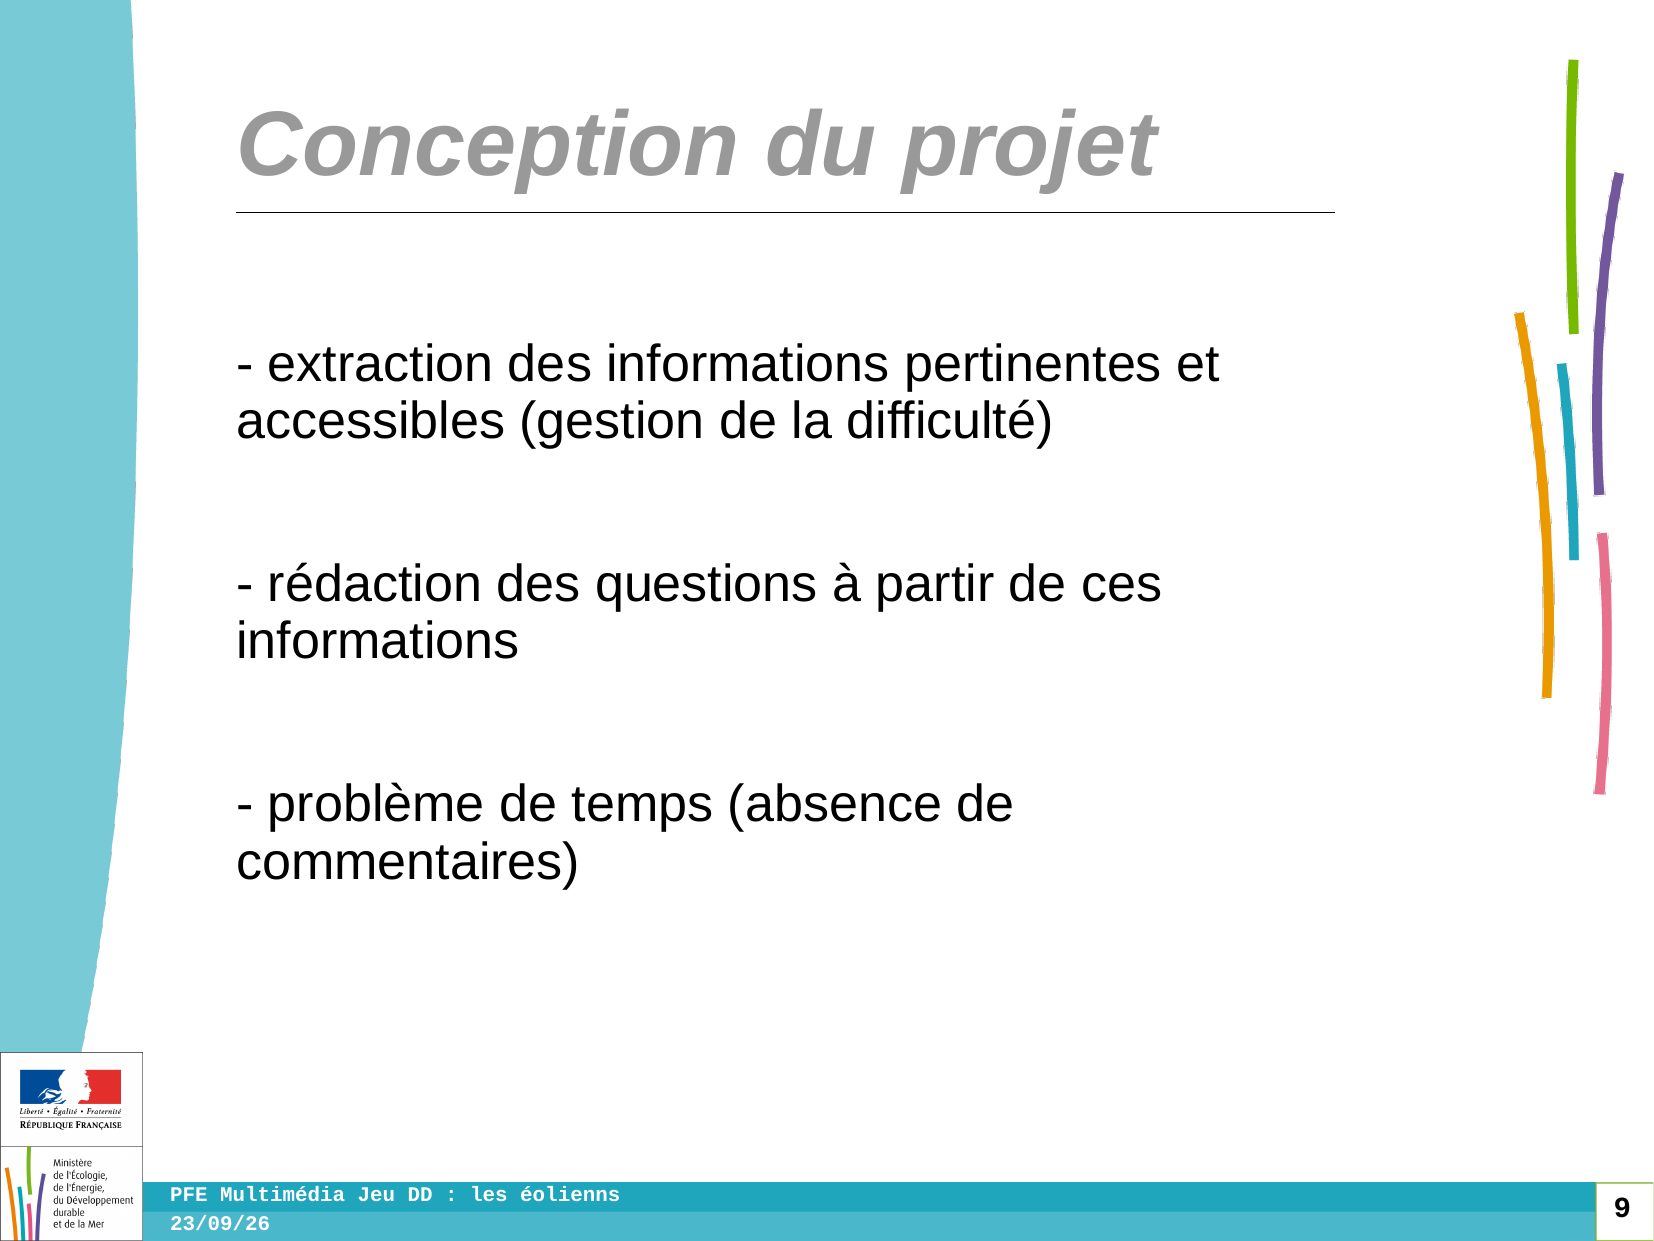

# Conception du projet
- extraction des informations pertinentes et accessibles (gestion de la difficulté)
- rédaction des questions à partir de ces informations
- problème de temps (absence de commentaires)
9
PFE Multimédia Jeu DD : les éolienns